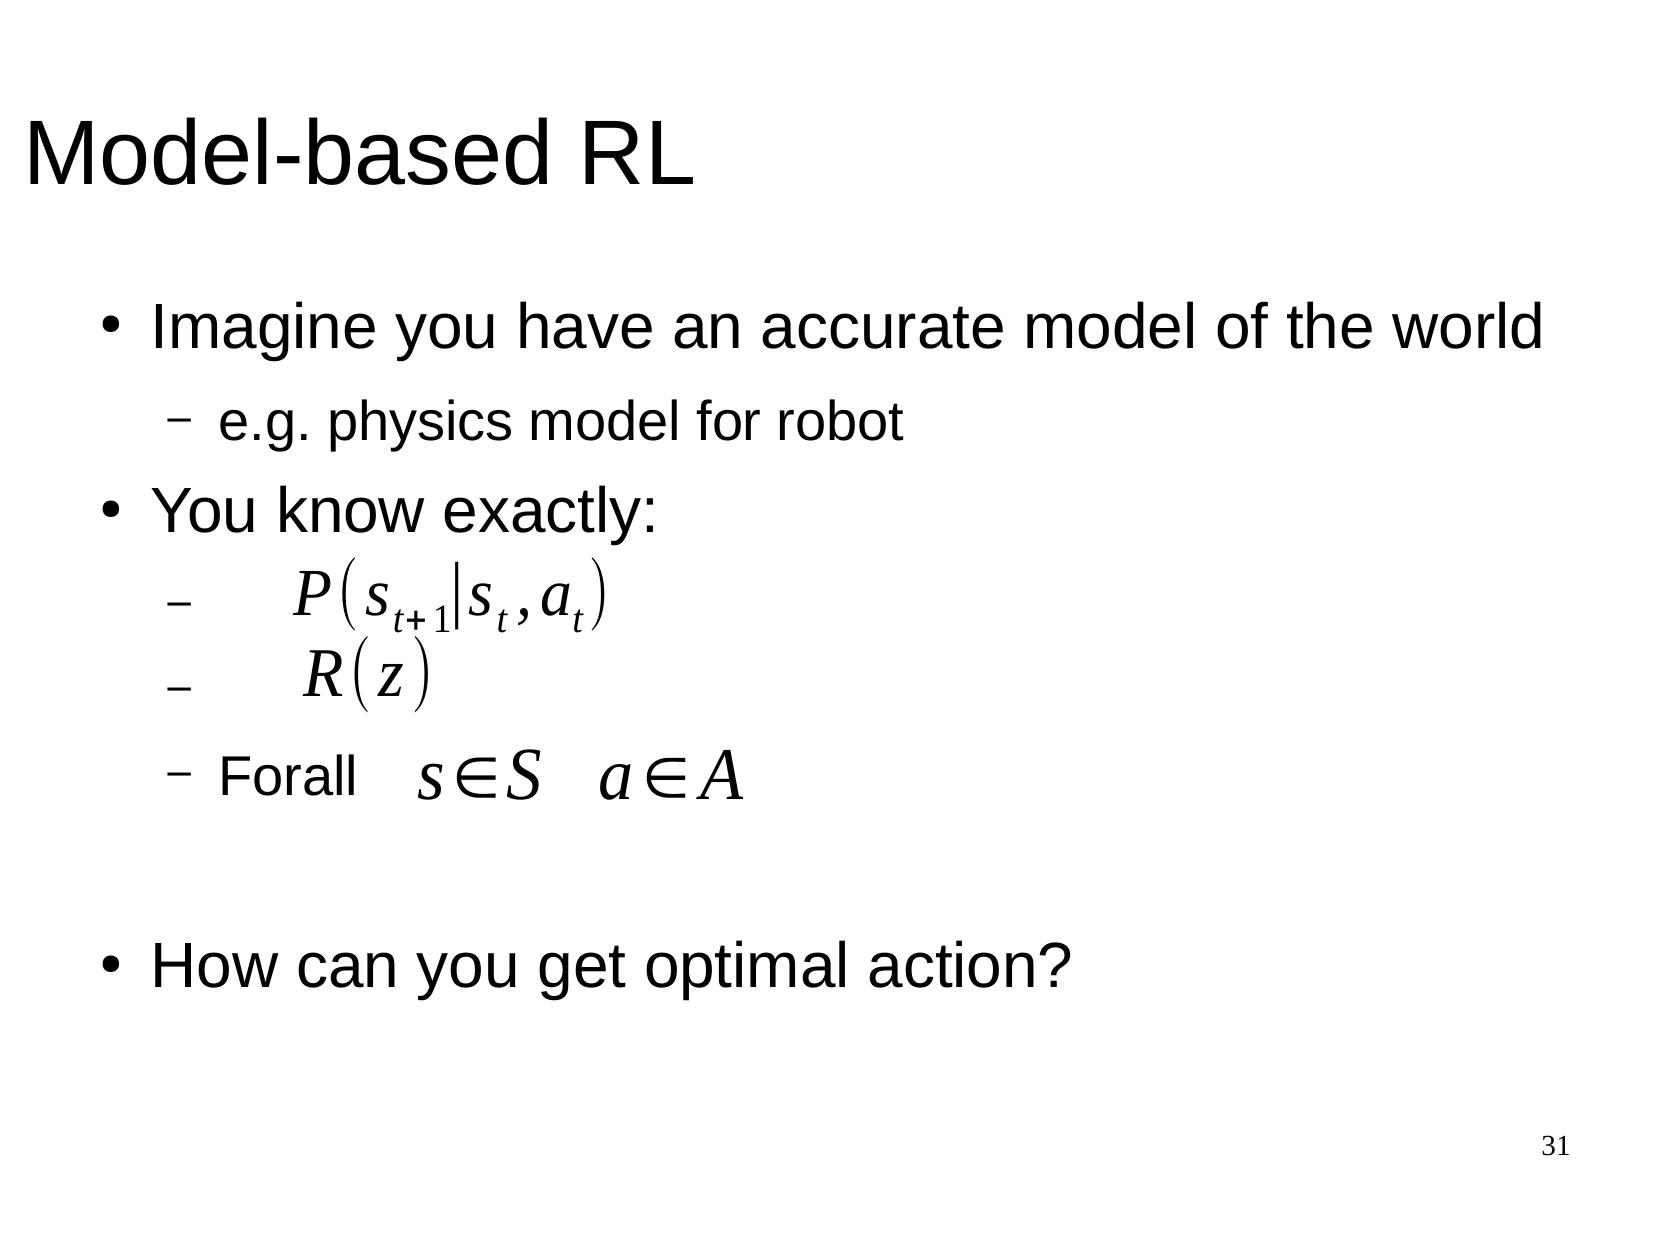

# Model-based RL
Imagine you have an accurate model of the world
e.g. physics model for robot
You know exactly:
Forall
How can you get optimal action?
31